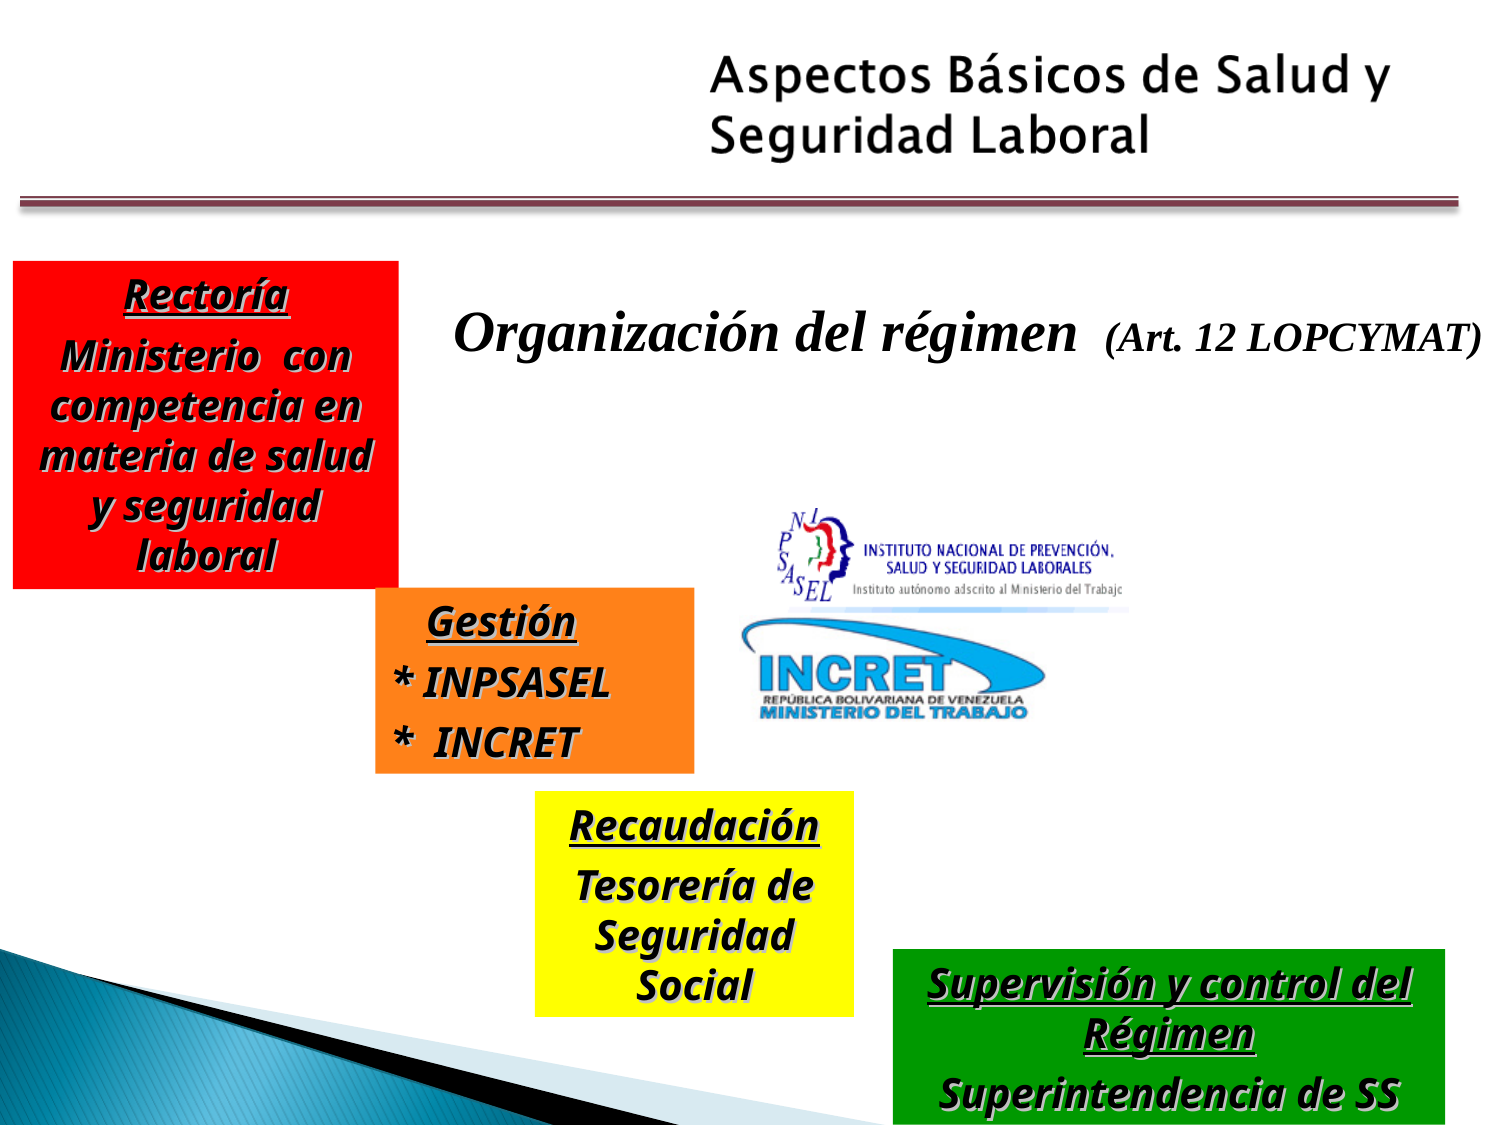

Rectoría
Ministerio con competencia en materia de salud y seguridad laboral
Organización del régimen (Art. 12 LOPCYMAT)
Gestión
* INPSASEL
* INCRET
Recaudación
Tesorería de Seguridad Social
Supervisión y control del Régimen
Superintendencia de SS